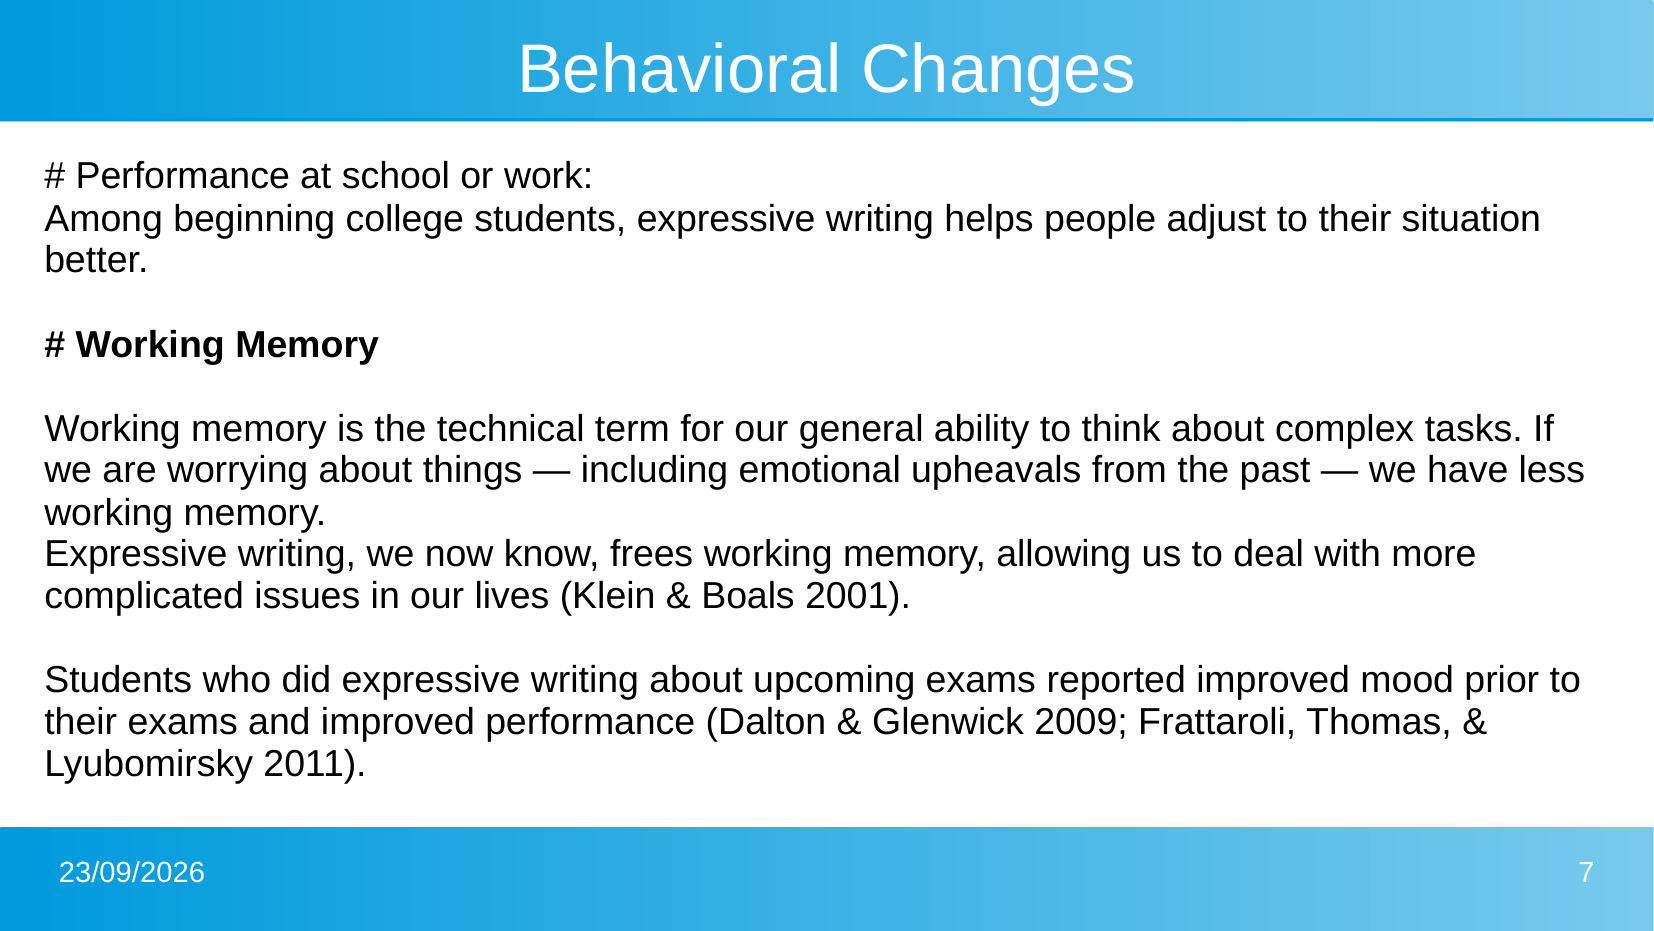

# Behavioral Changes
# Performance at school or work:
Among beginning college students, expressive writing helps people adjust to their situation better.
# Working Memory
Working memory is the technical term for our general ability to think about complex tasks. If we are worrying about things — including emotional upheavals from the past — we have less working memory.
Expressive writing, we now know, frees working memory, allowing us to deal with more complicated issues in our lives (Klein & Boals 2001).
Students who did expressive writing about upcoming exams reported improved mood prior to their exams and improved performance (Dalton & Glenwick 2009; Frattaroli, Thomas, & Lyubomirsky 2011).
7